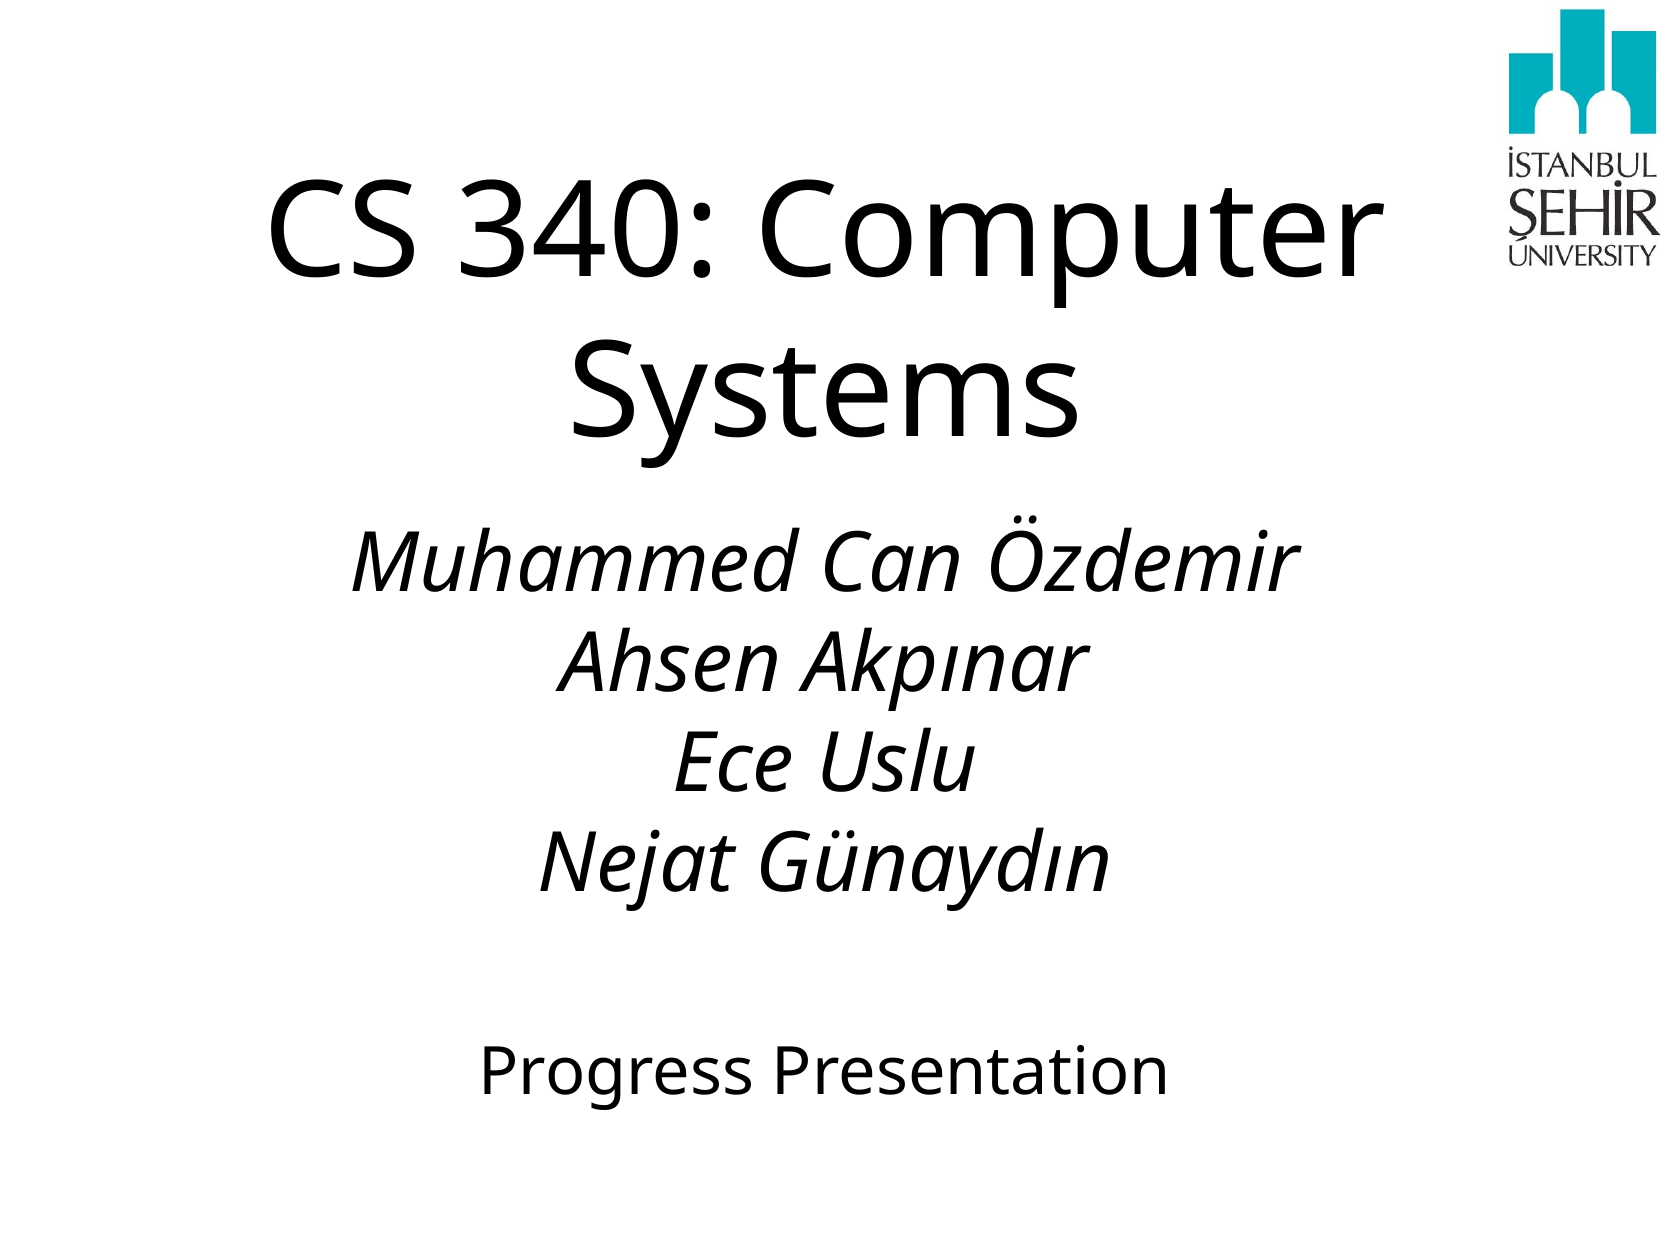

CS 340: Computer Systems
Muhammed Can Özdemir
Ahsen Akpınar
Ece Uslu
Nejat Günaydın
Progress Presentation